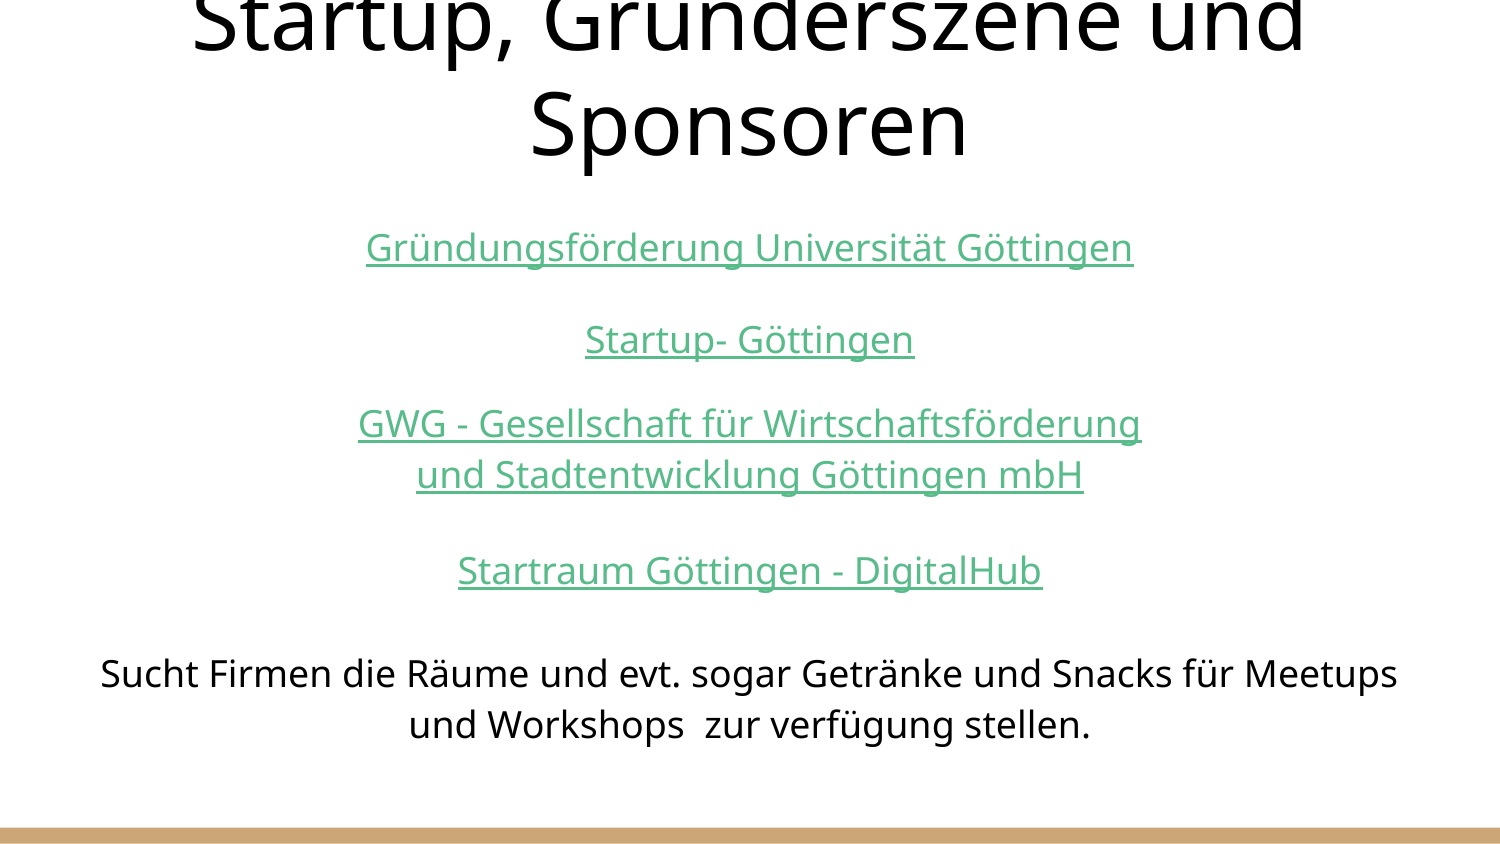

# Startup, Gründerszene und Sponsoren
Gründungsförderung Universität Göttingen
Startup- Göttingen
GWG - Gesellschaft für Wirtschaftsförderung
und Stadtentwicklung Göttingen mbH
Startraum Göttingen - DigitalHub
Sucht Firmen die Räume und evt. sogar Getränke und Snacks für Meetups und Workshops zur verfügung stellen.